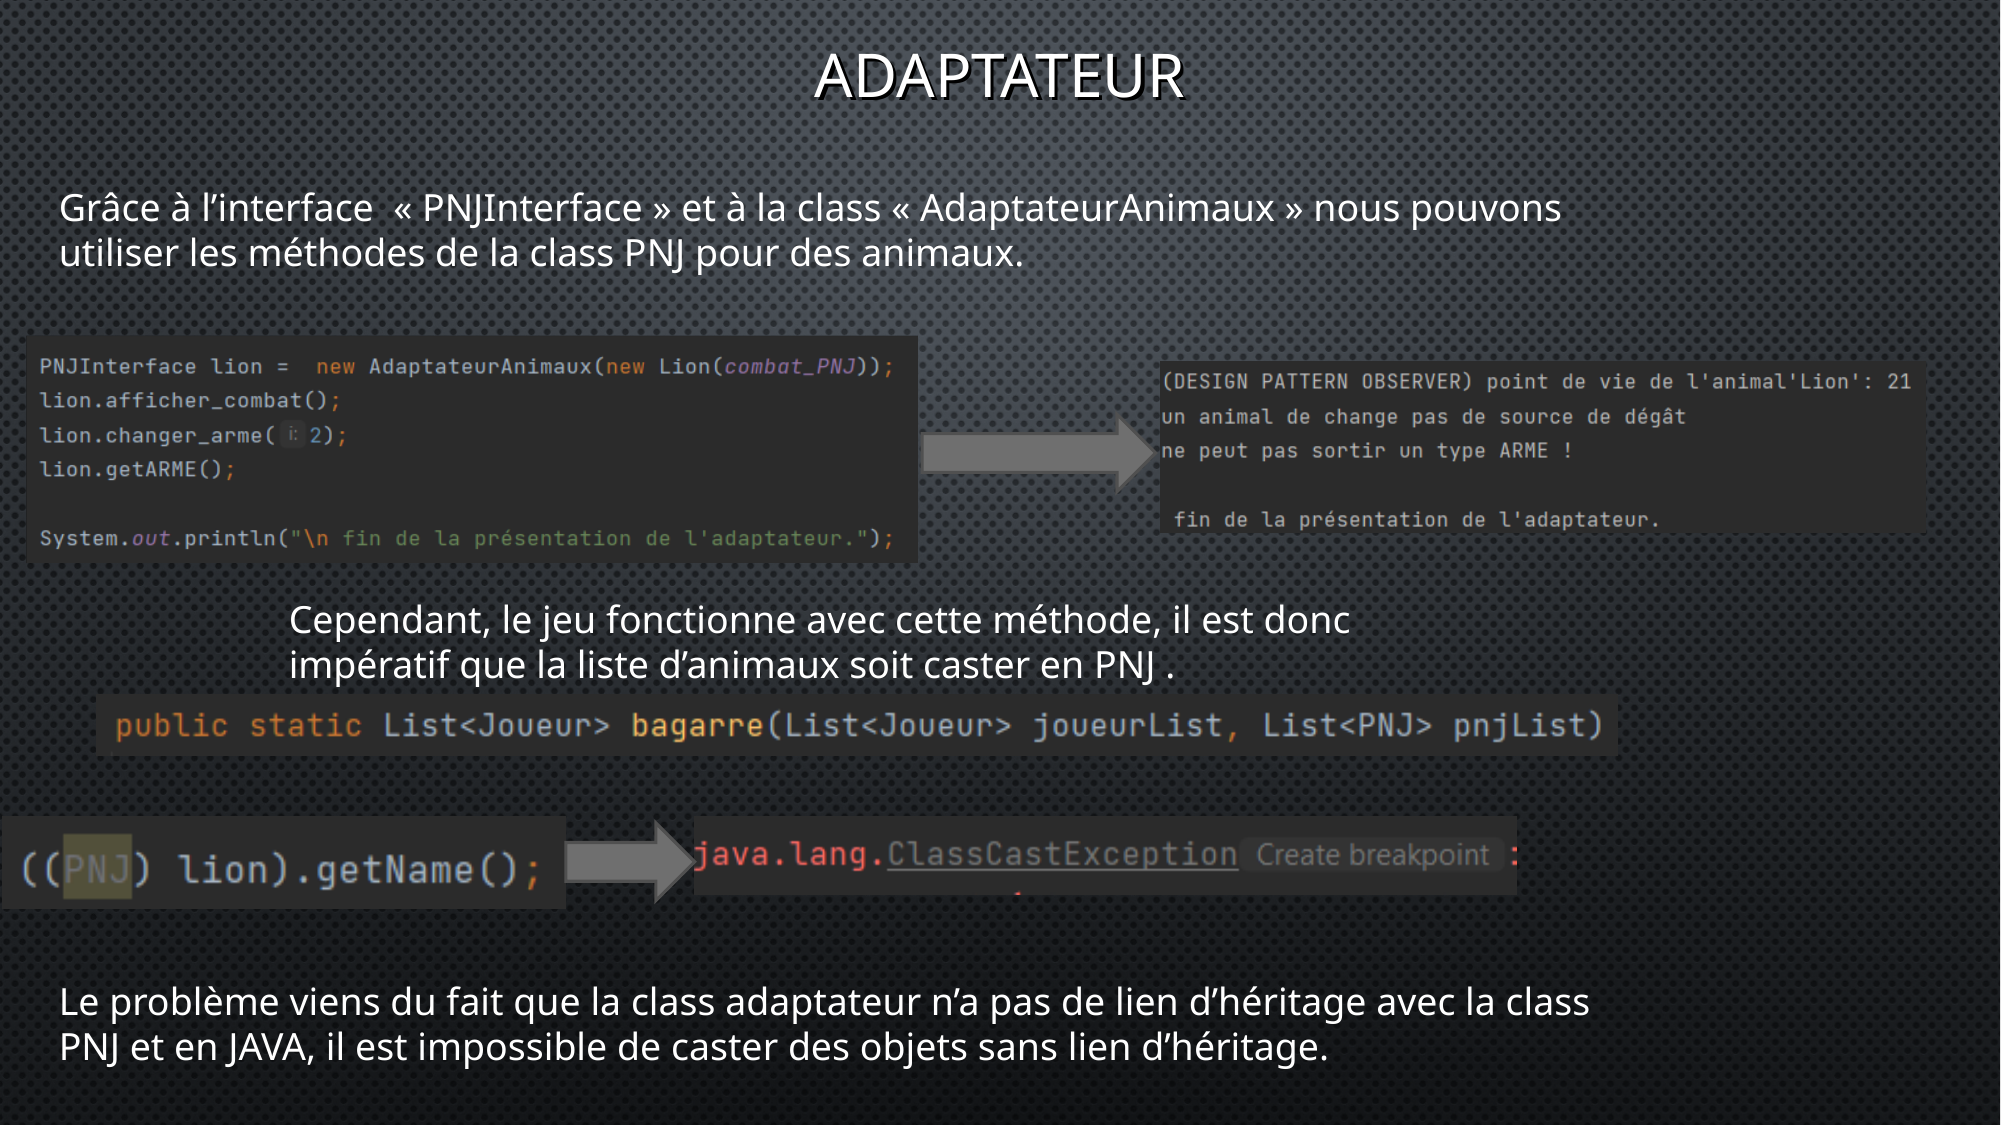

# Adaptateur
Grâce à l’interface  « PNJInterface » et à la class « AdaptateurAnimaux » nous pouvons utiliser les méthodes de la class PNJ pour des animaux.
Cependant, le jeu fonctionne avec cette méthode, il est donc impératif que la liste d’animaux soit caster en PNJ .
Le problème viens du fait que la class adaptateur n’a pas de lien d’héritage avec la class PNJ et en JAVA, il est impossible de caster des objets sans lien d’héritage.